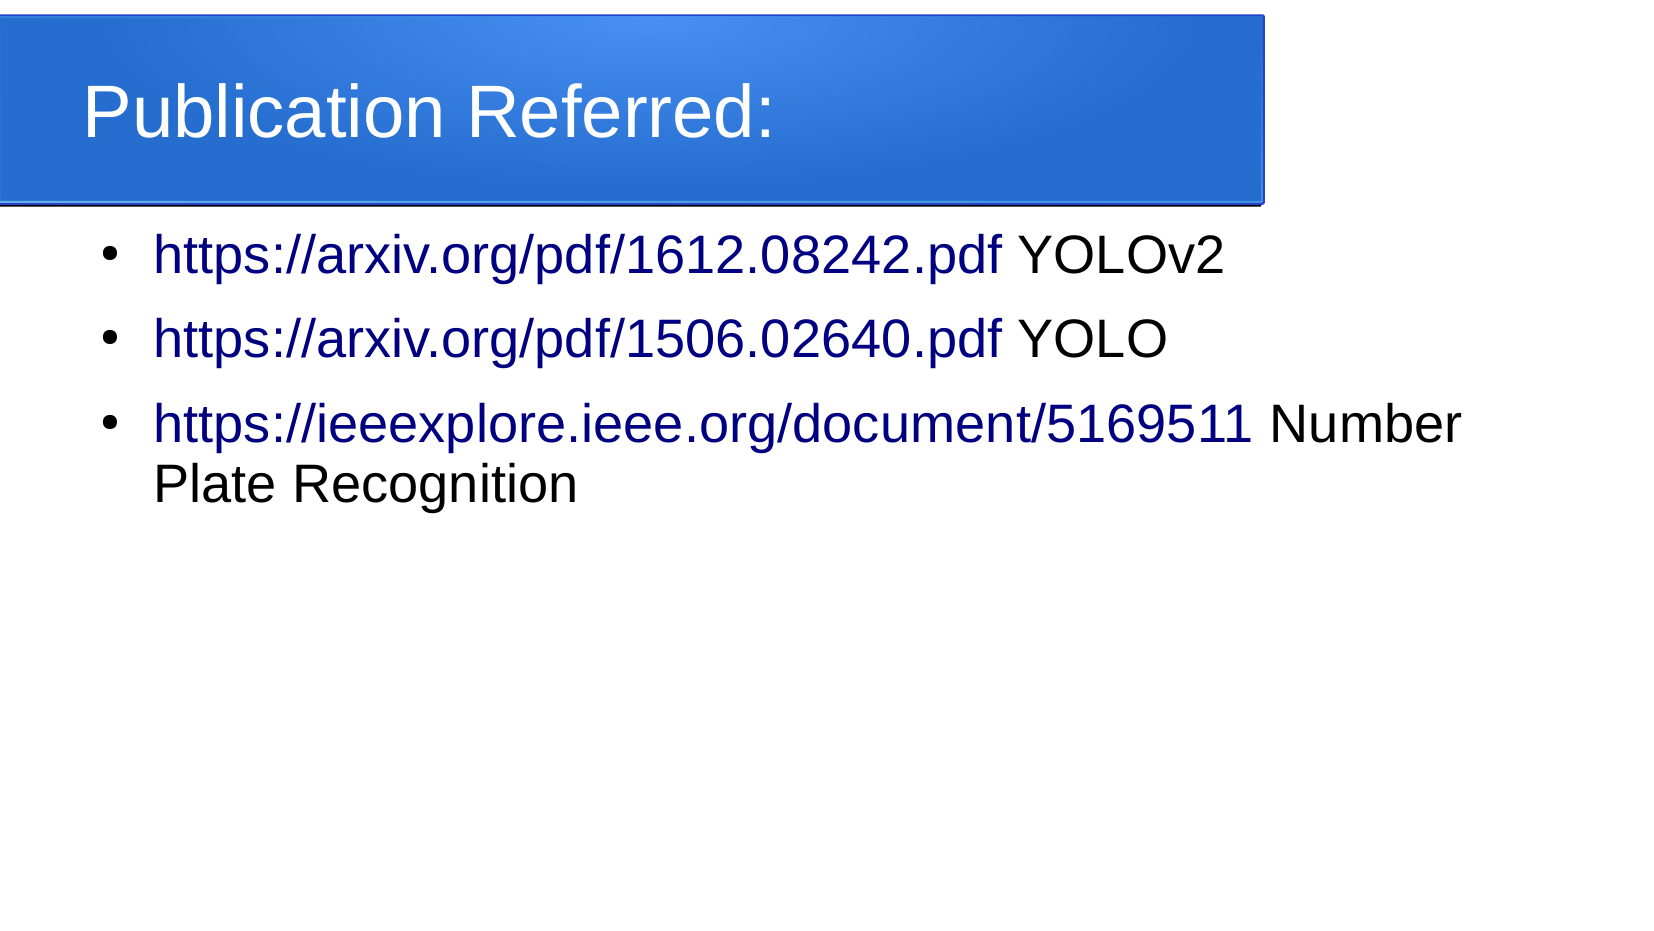

# Publication Referred:
https://arxiv.org/pdf/1612.08242.pdf YOLOv2
https://arxiv.org/pdf/1506.02640.pdf YOLO
https://ieeexplore.ieee.org/document/5169511 Number Plate Recognition